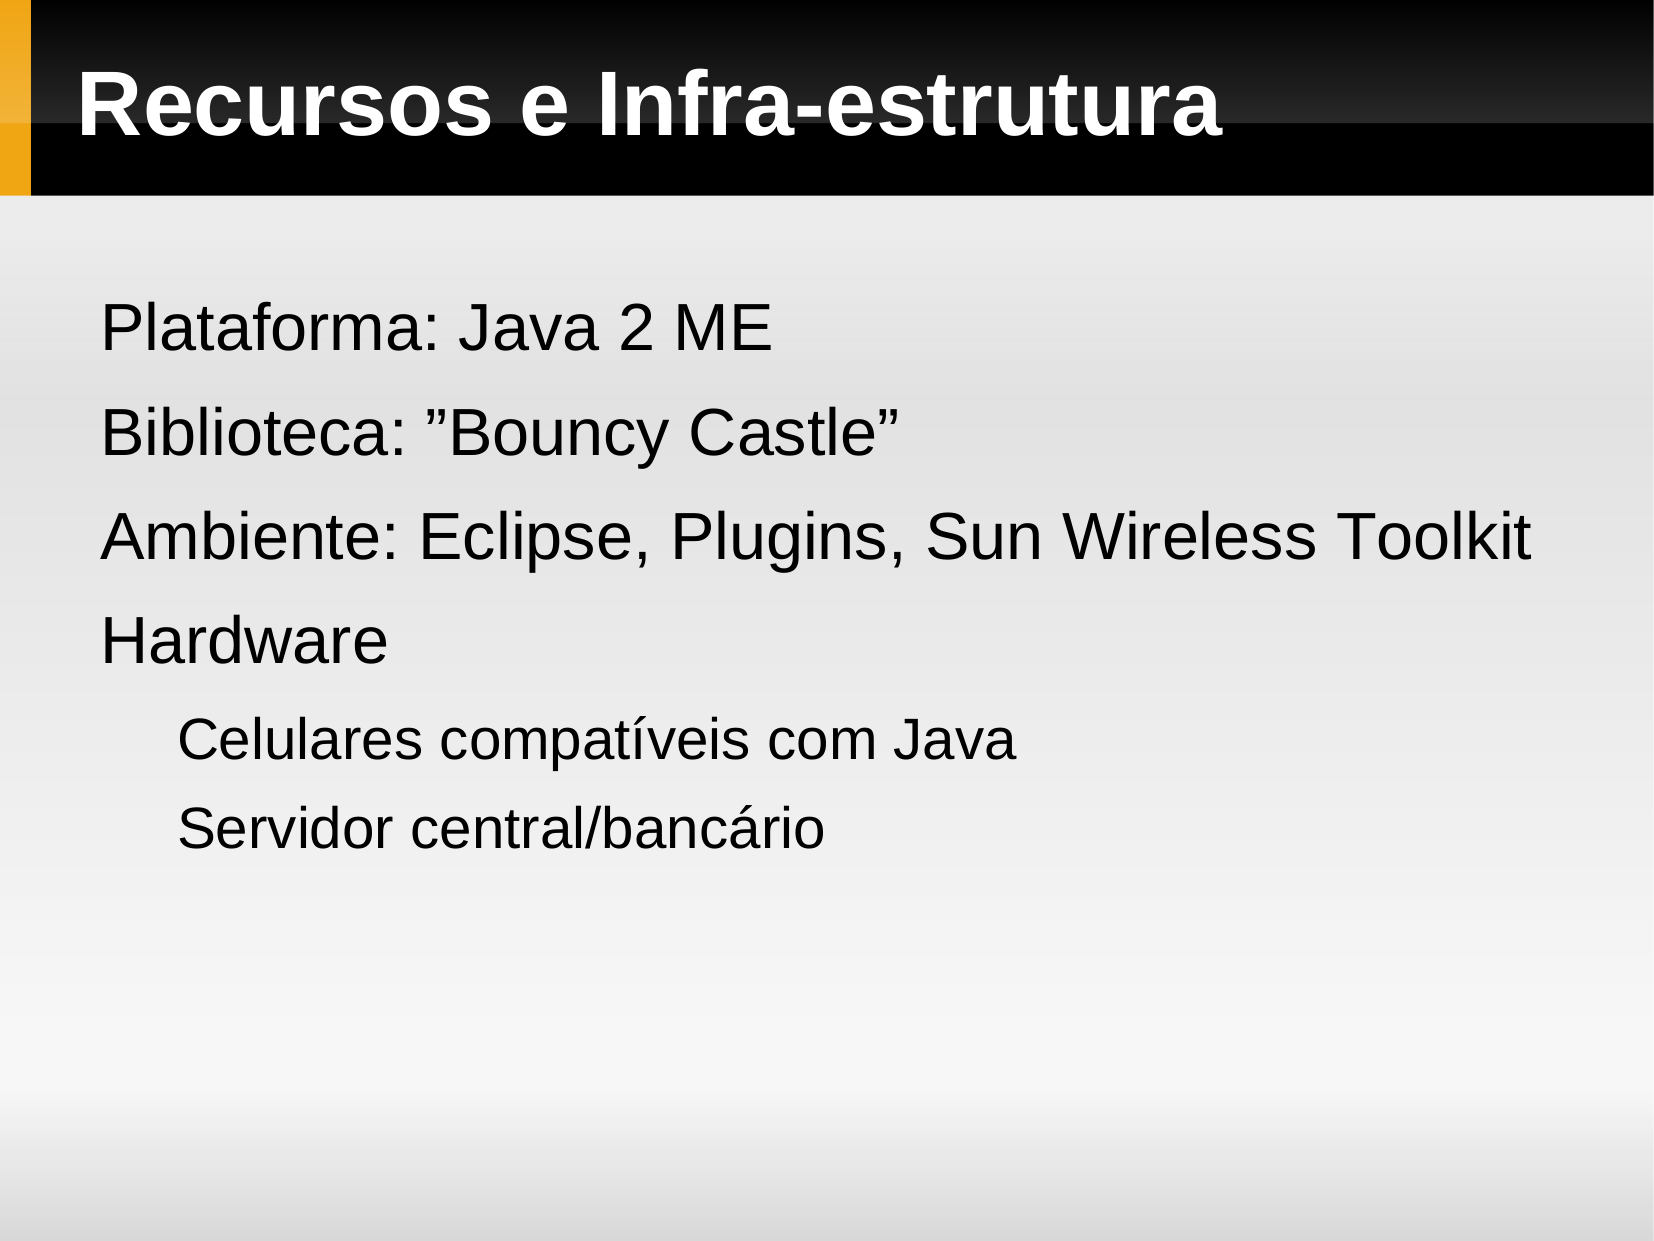

# Recursos e Infra-estrutura
Plataforma: Java 2 ME
Biblioteca: ”Bouncy Castle”
Ambiente: Eclipse, Plugins, Sun Wireless Toolkit
Hardware
Celulares compatíveis com Java
Servidor central/bancário